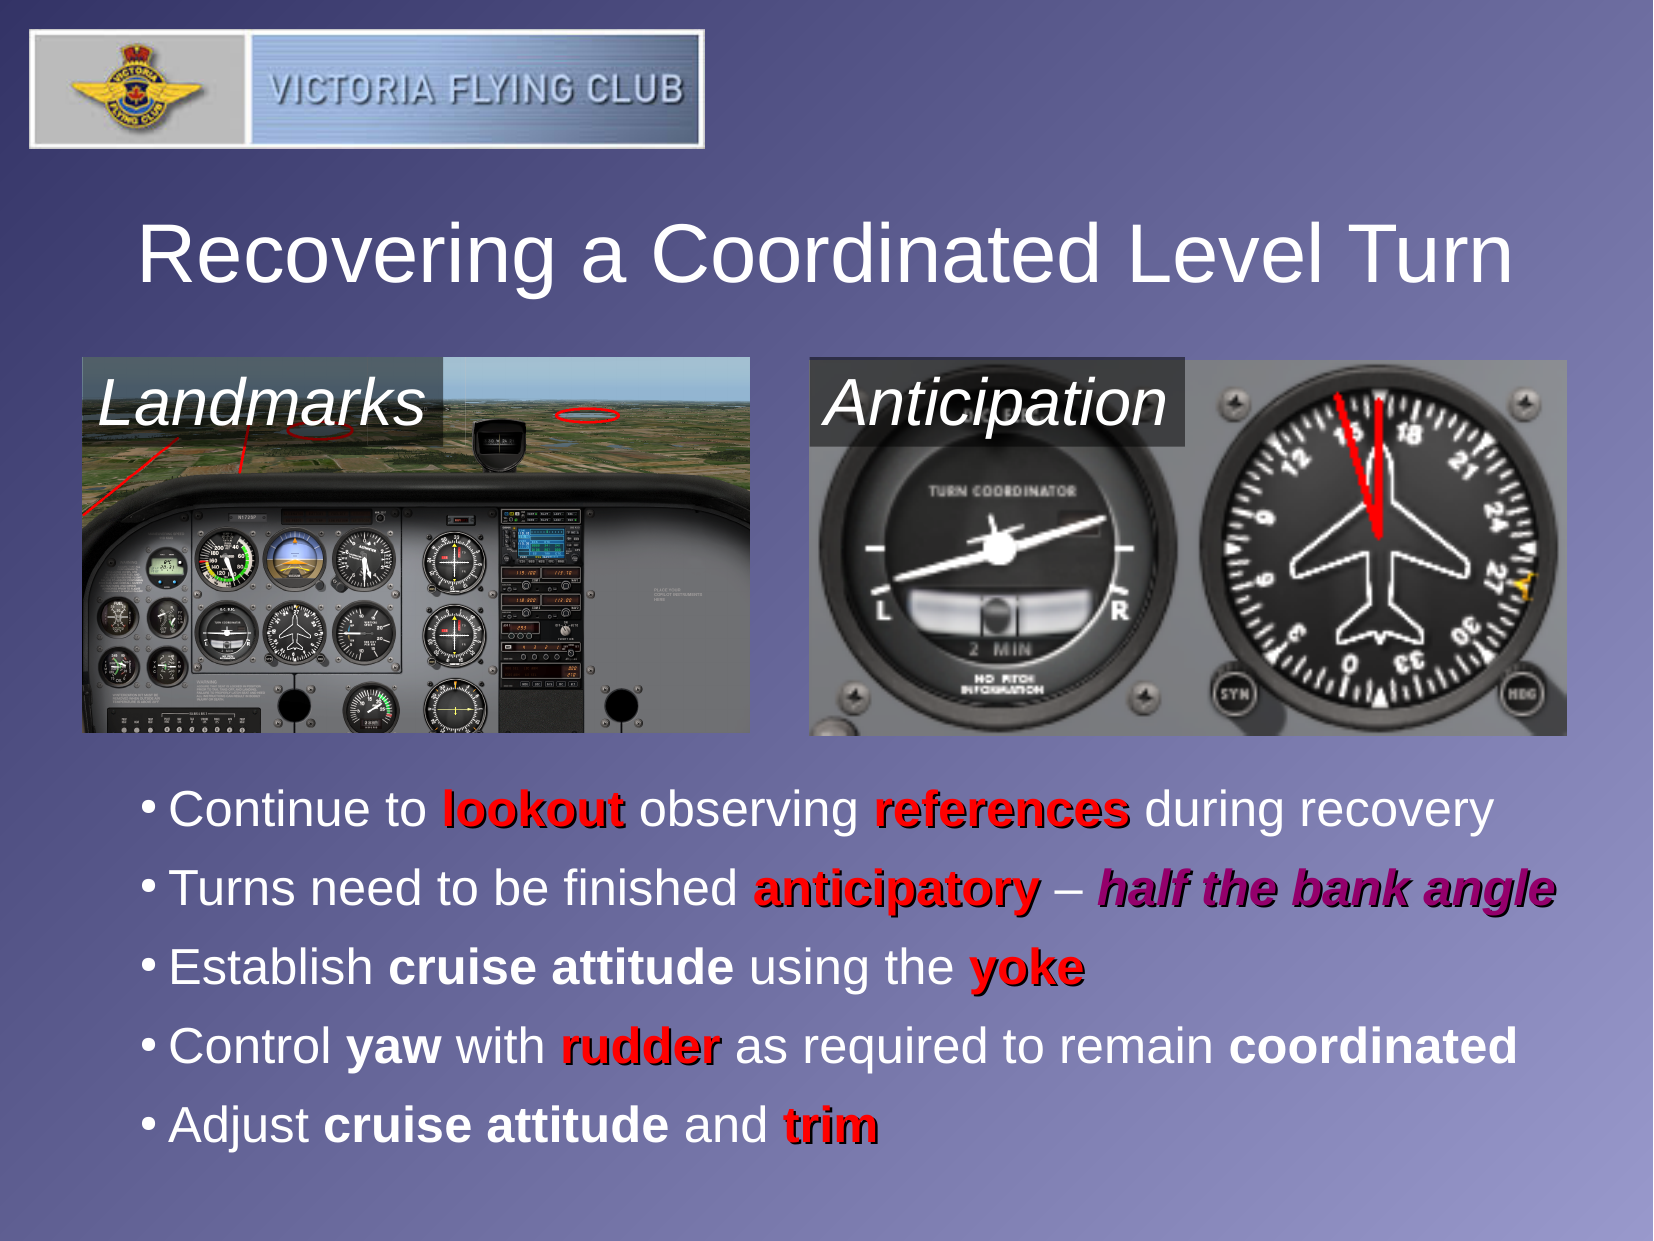

# Recovering a Coordinated Level Turn
Landmarks
Anticipation
Continue to lookout observing references during recovery
Turns need to be finished anticipatory – half the bank angle
Establish cruise attitude using the yoke
Control yaw with rudder as required to remain coordinated
Adjust cruise attitude and trim